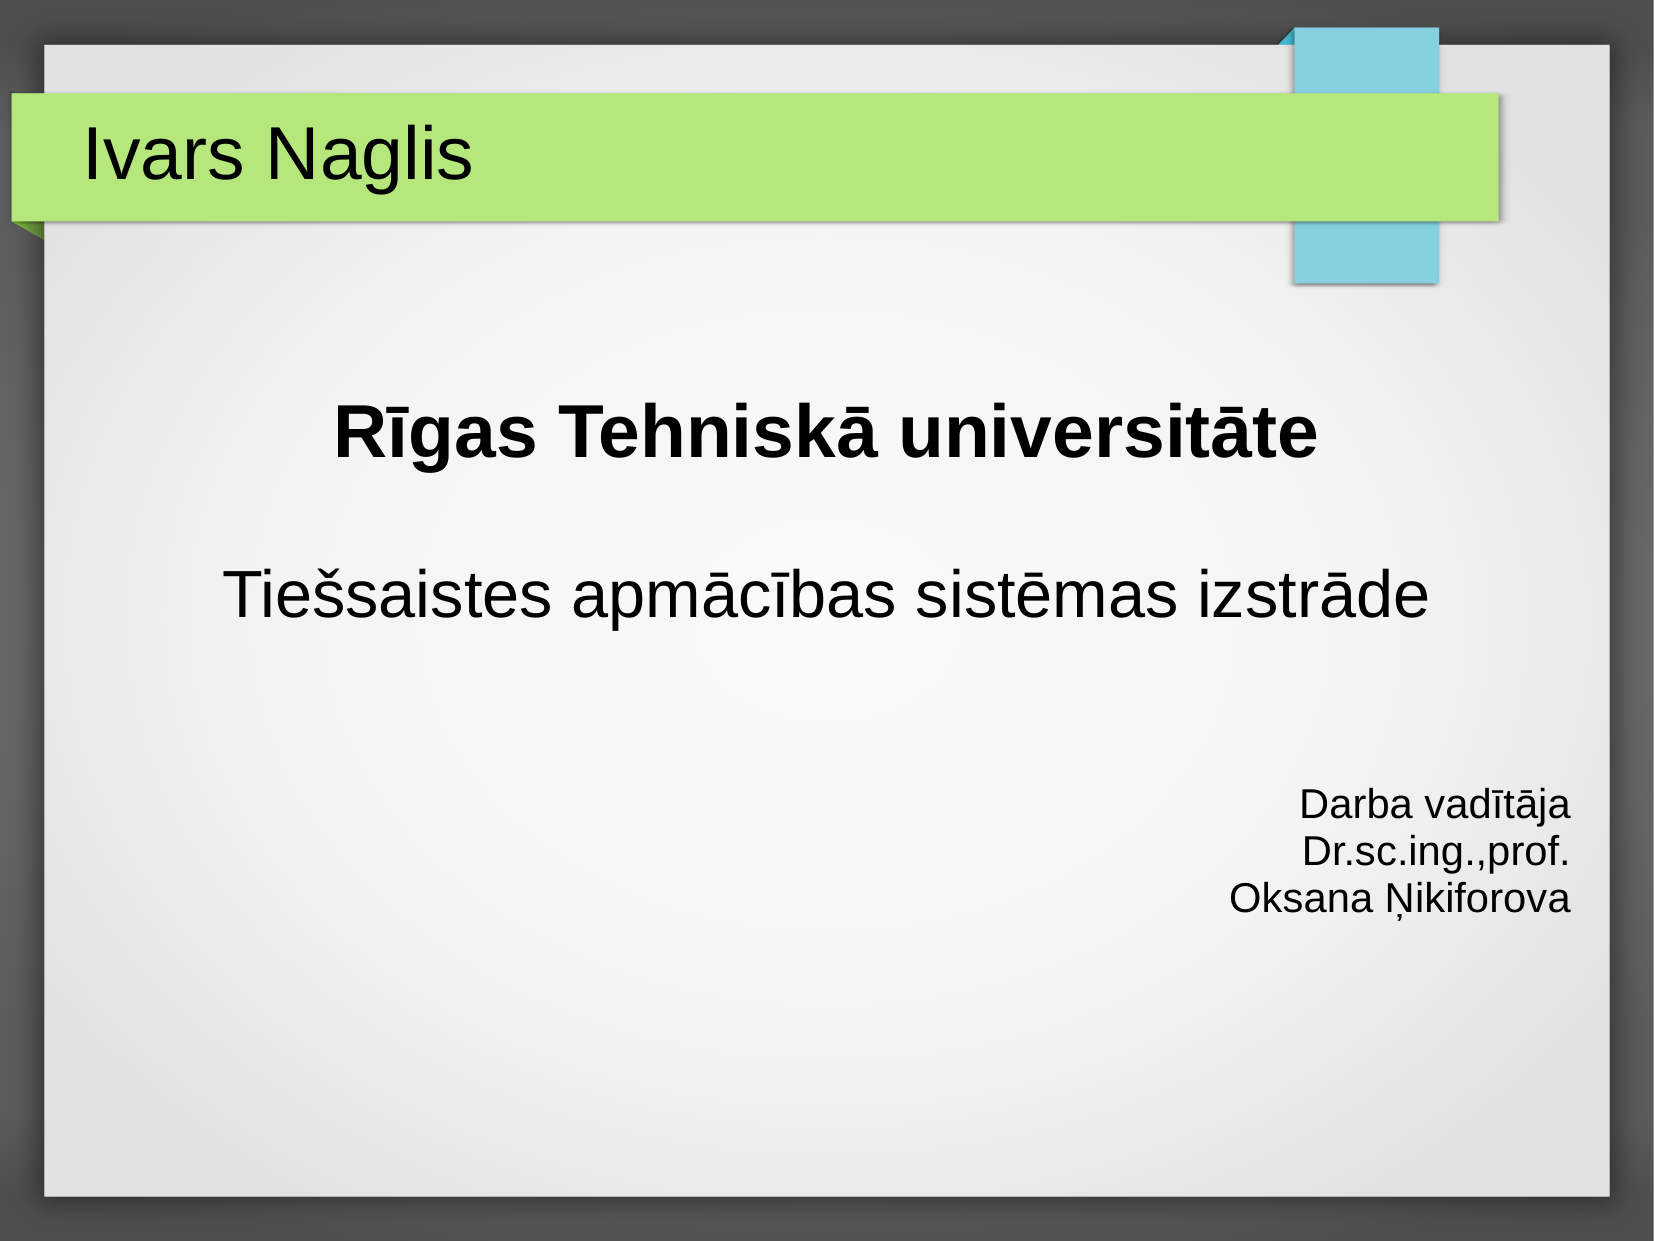

# Ivars Naglis
Rīgas Tehniskā universitāte
Tiešsaistes apmācības sistēmas izstrāde
Darba vadītāja
Dr.sc.ing.,prof.
Oksana Ņikiforova